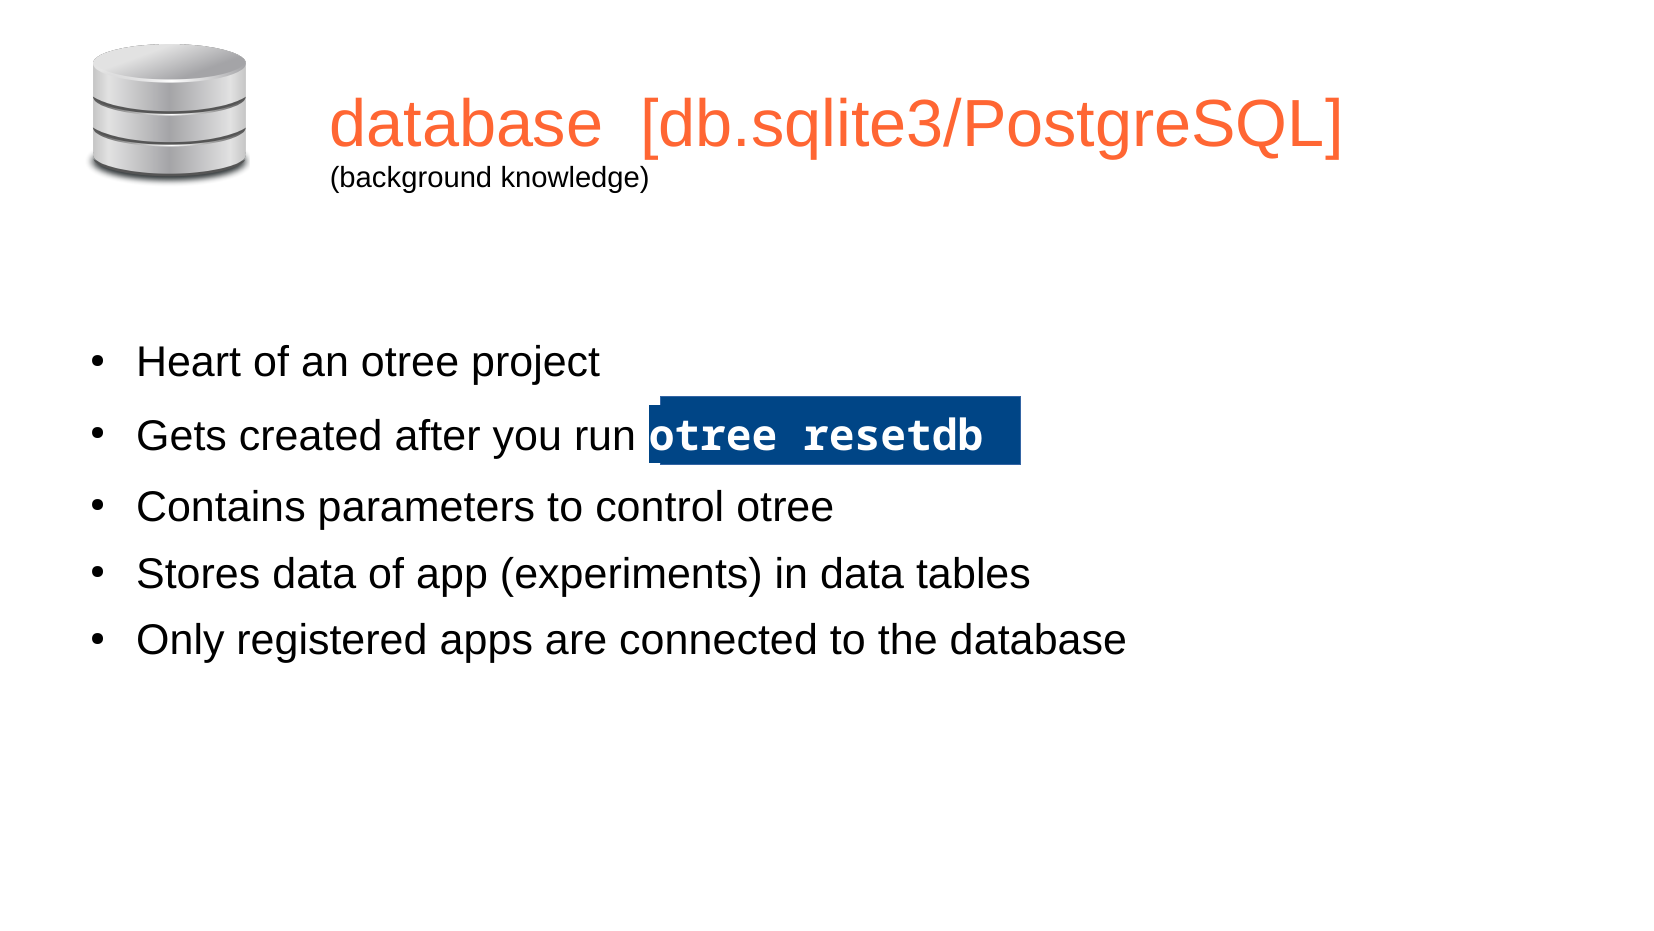

database [db.sqlite3/PostgreSQL]
(background knowledge)
# Heart of an otree project
Gets created after you run otree resetdb
Contains parameters to control otree
Stores data of app (experiments) in data tables
Only registered apps are connected to the database